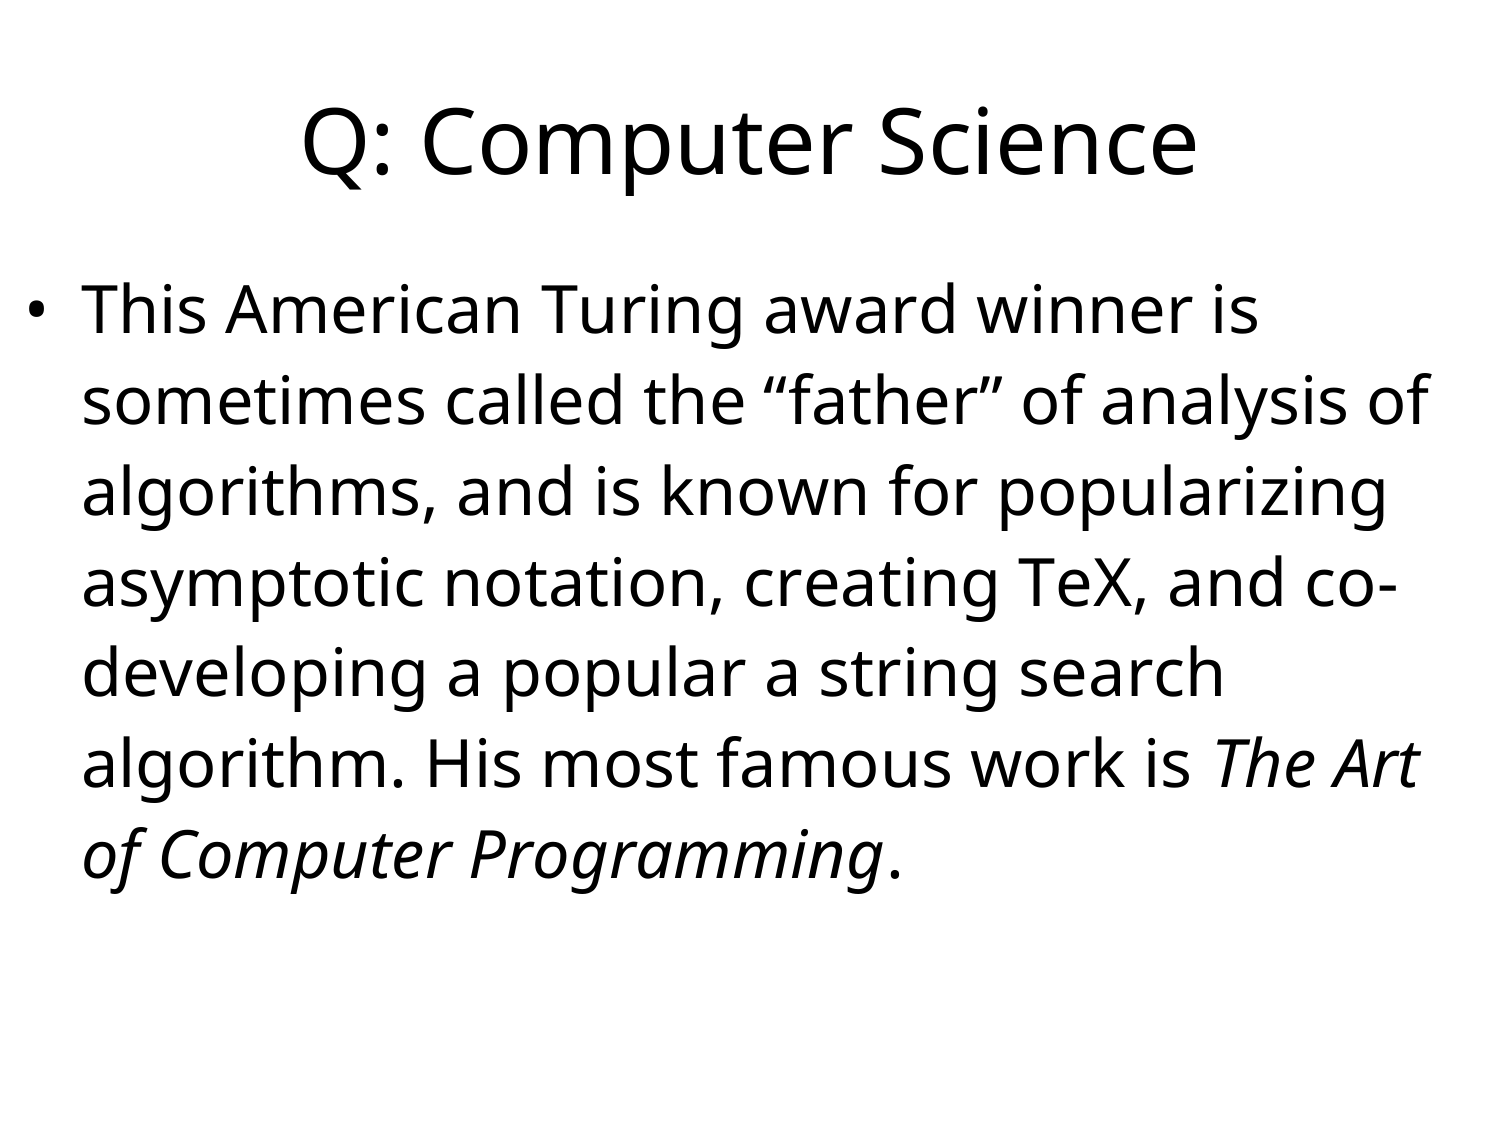

# Q: Computer Science
This American Turing award winner is sometimes called the “father” of analysis of algorithms, and is known for popularizing asymptotic notation, creating TeX, and co-developing a popular a string search algorithm. His most famous work is The Art of Computer Programming.